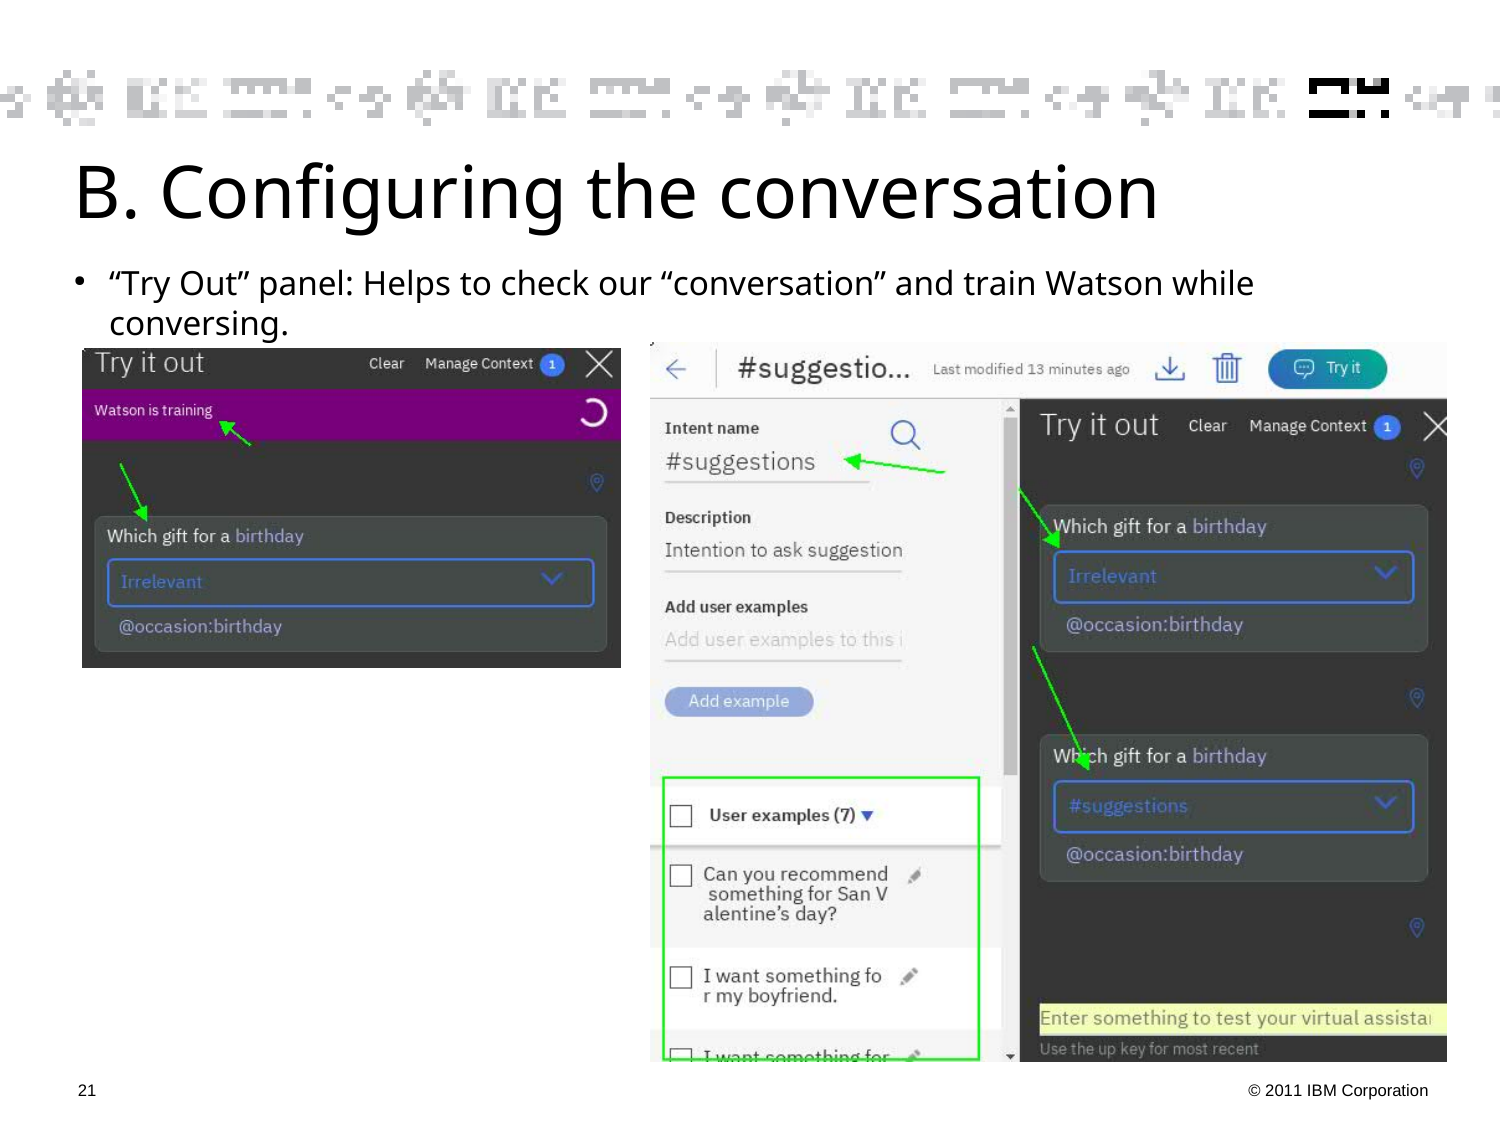

# B. Configuring the conversation
“Try Out” panel: Helps to check our “conversation” and train Watson while conversing.
21